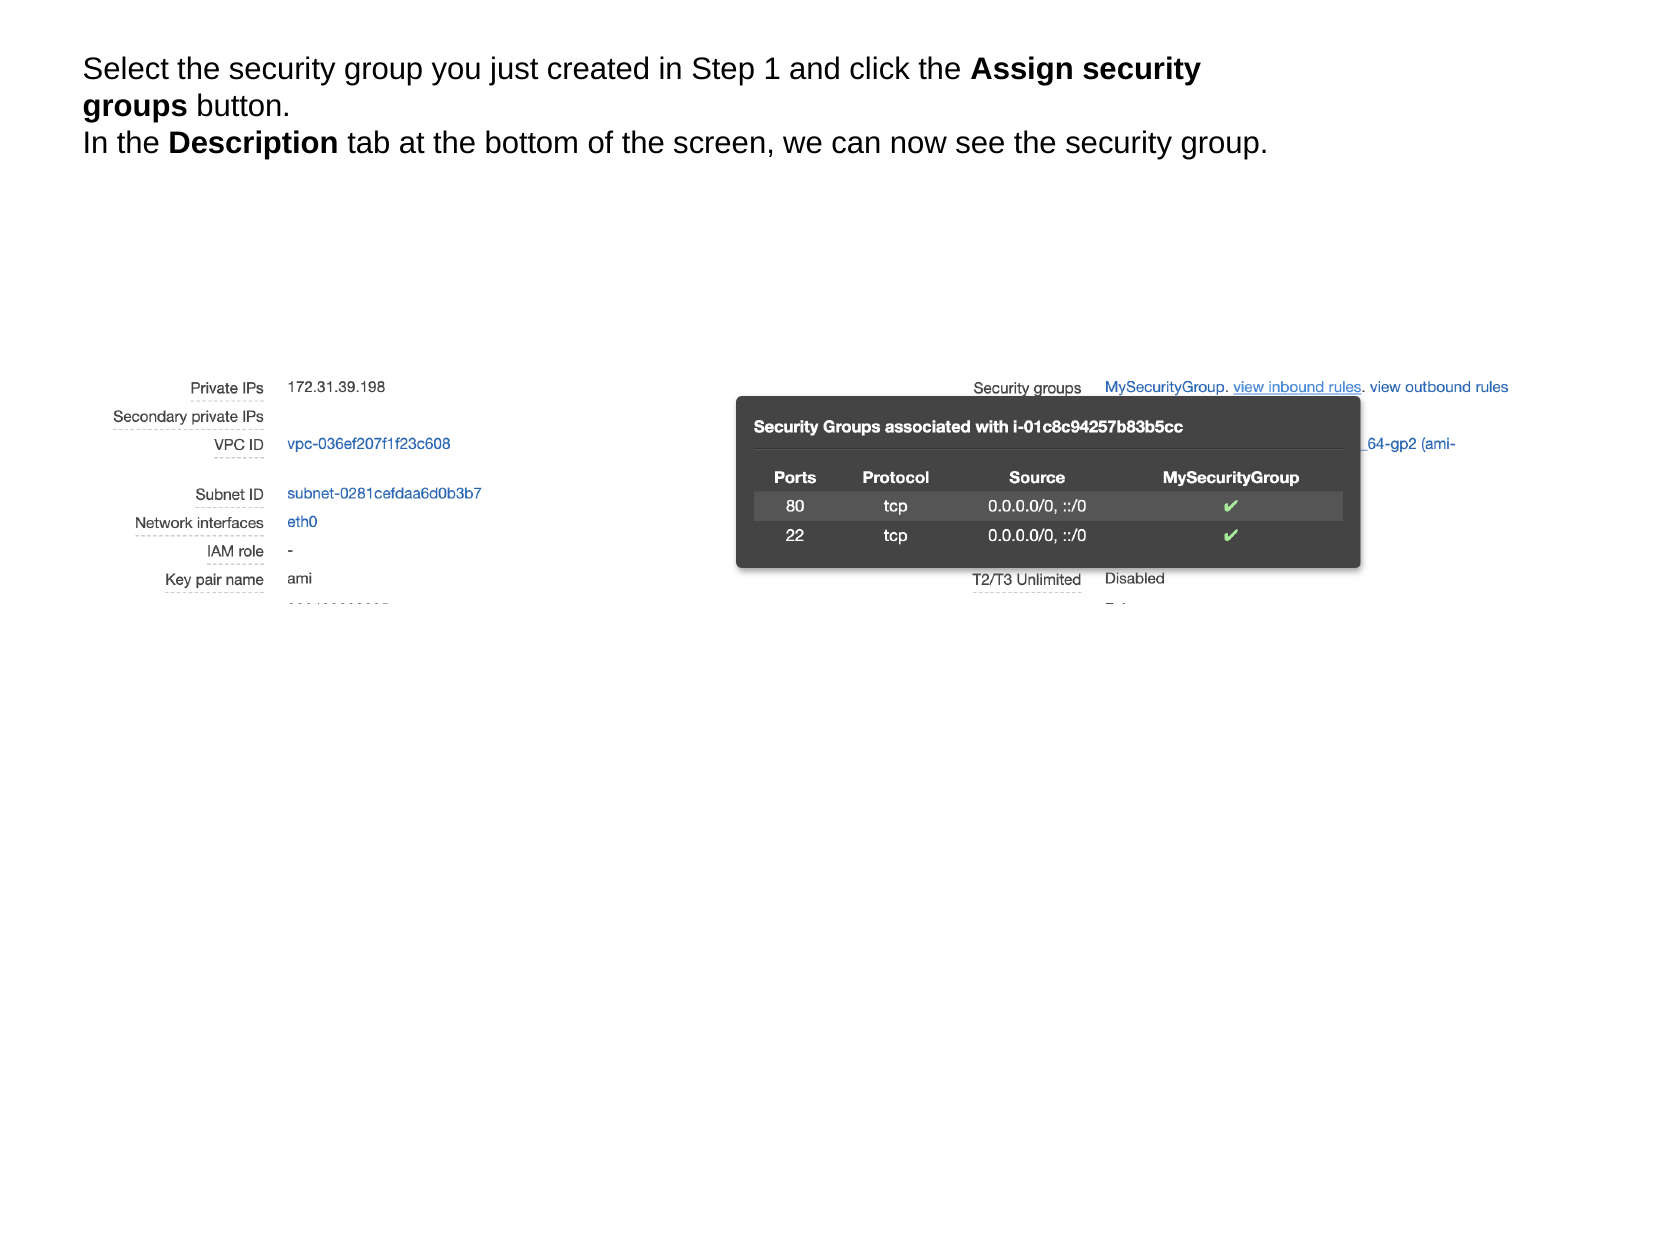

# Select the security group you just created in Step 1 and click the Assign security groups button.
In the Description tab at the bottom of the screen, we can now see the security group.